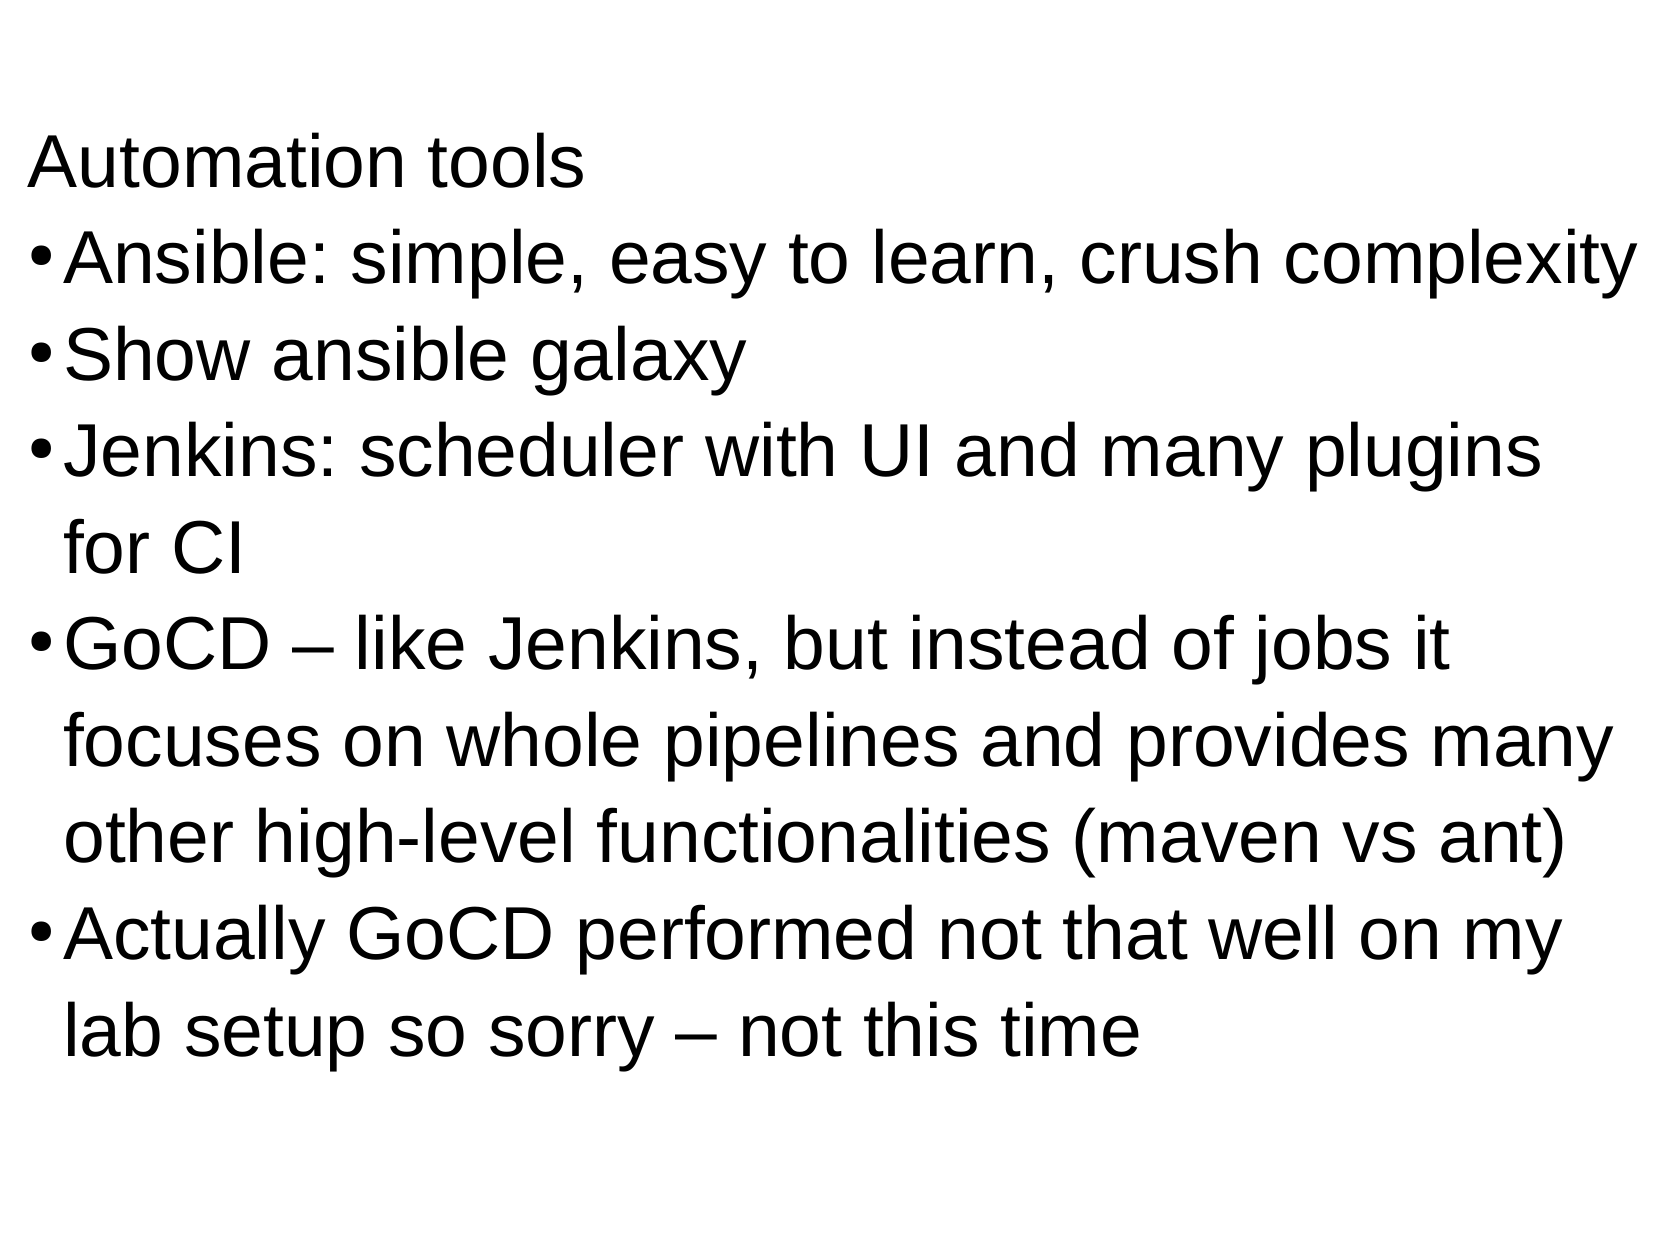

Automation tools
Ansible: simple, easy to learn, crush complexity
Show ansible galaxy
Jenkins: scheduler with UI and many plugins
for CI
GoCD – like Jenkins, but instead of jobs it
focuses on whole pipelines and provides many
other high-level functionalities (maven vs ant)
Actually GoCD performed not that well on my
lab setup so sorry – not this time